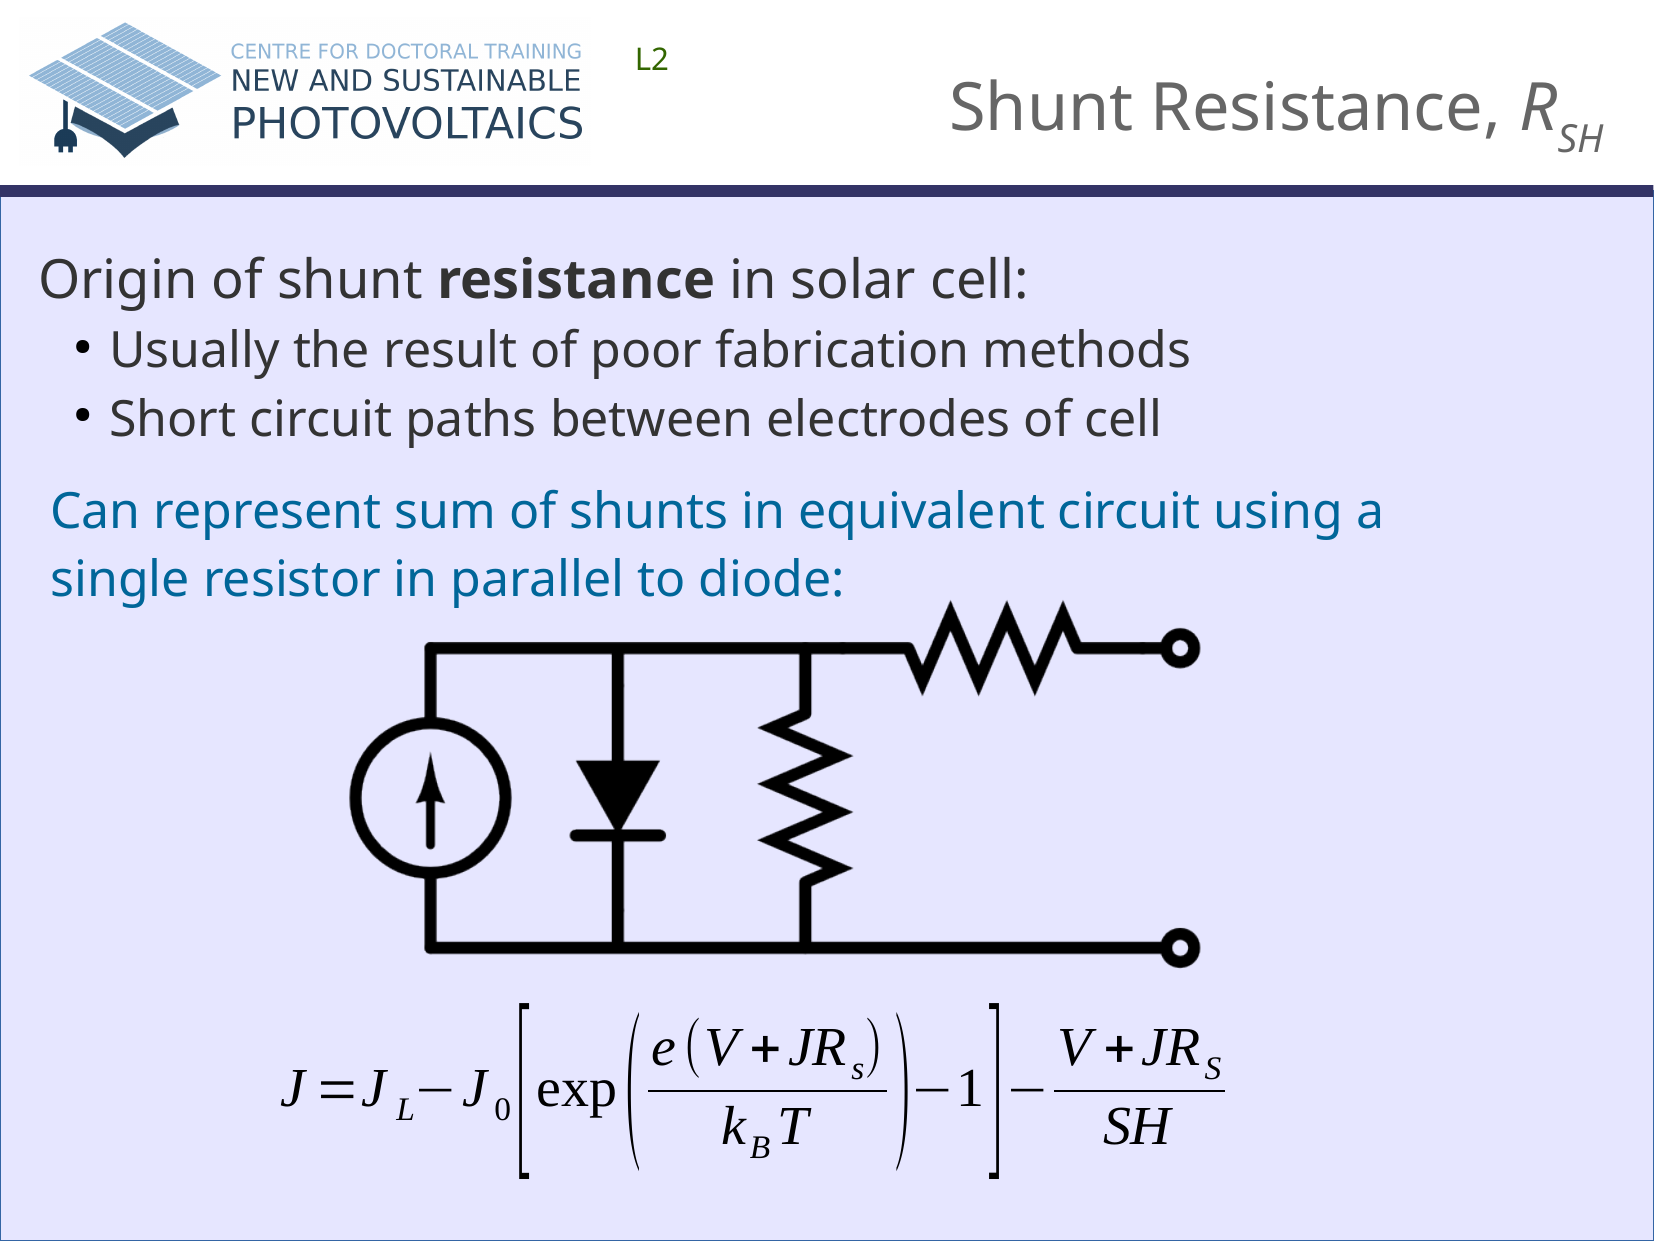

L2
Shunt Resistance, RSH
Origin of shunt resistance in solar cell:
Usually the result of poor fabrication methods
Short circuit paths between electrodes of cell
Can represent sum of shunts in equivalent circuit using a single resistor in parallel to diode: